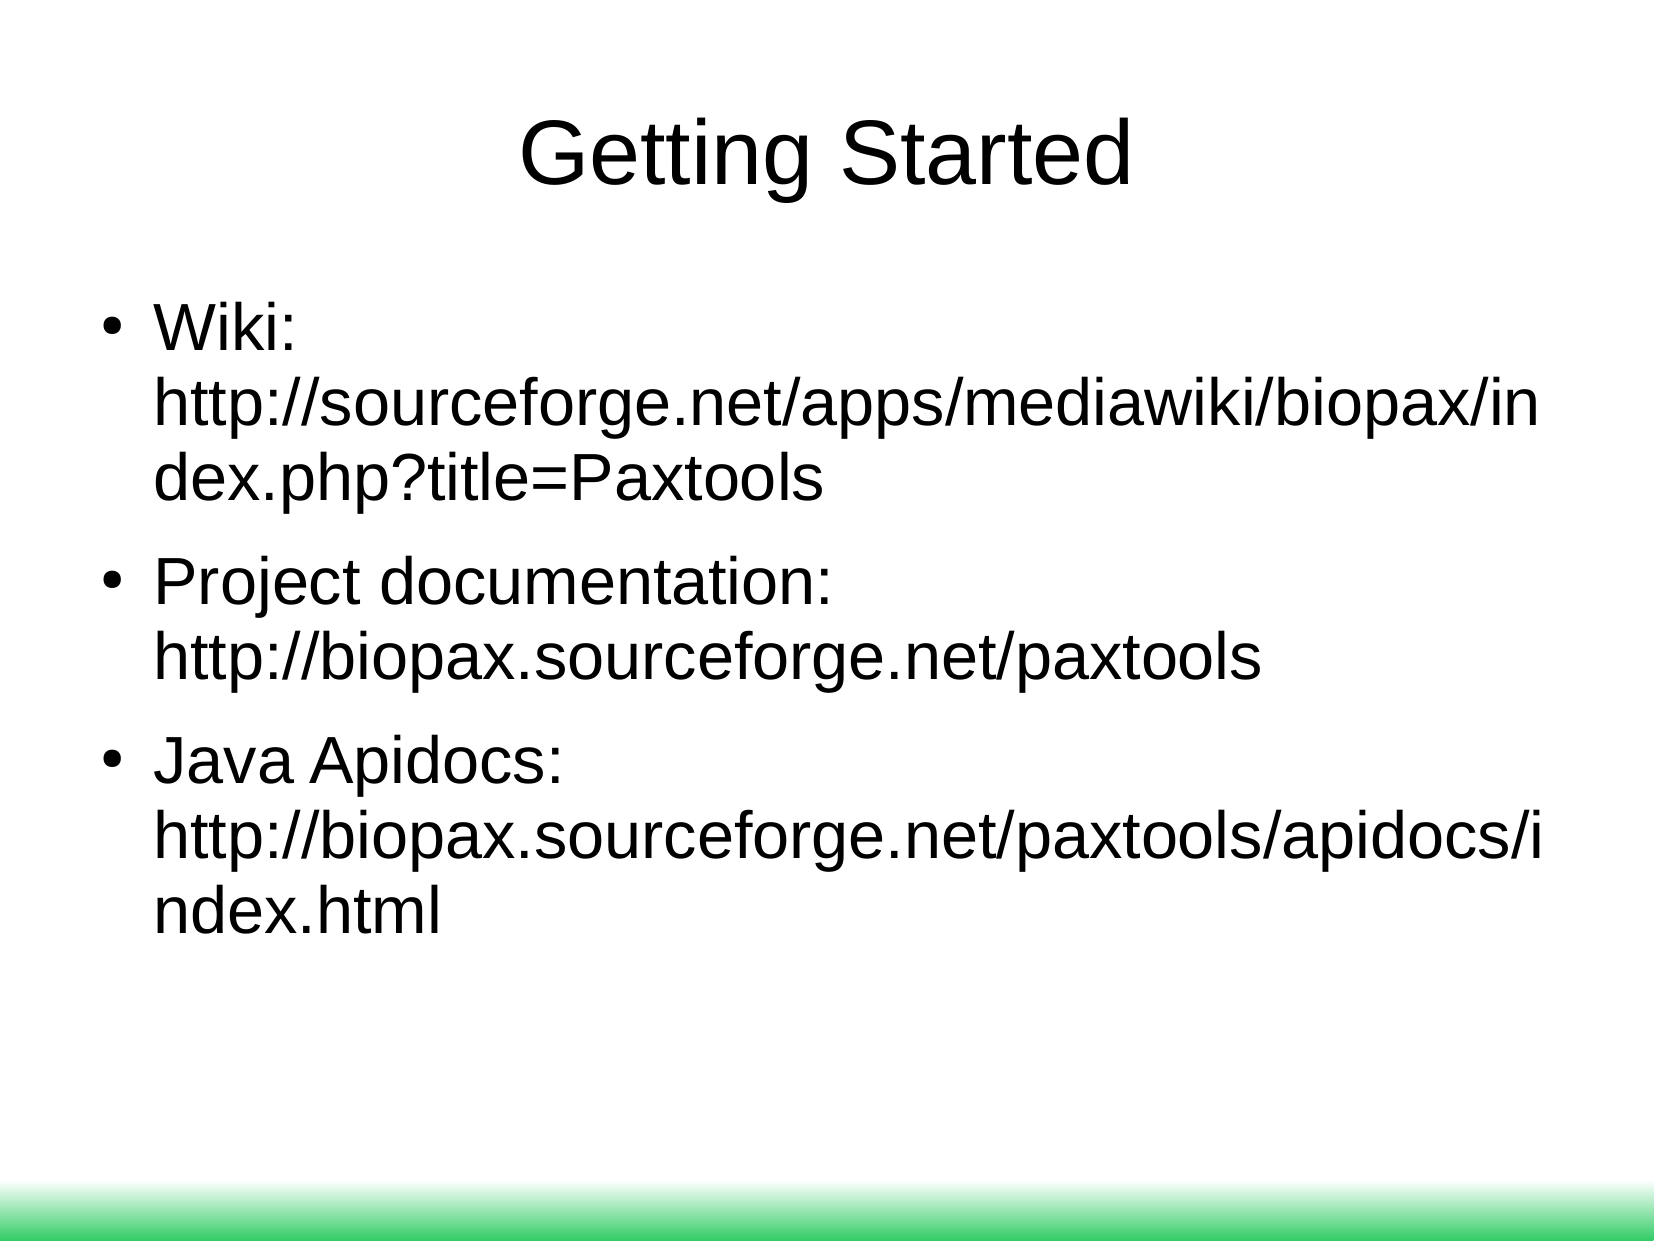

# Getting Started
Wiki: http://sourceforge.net/apps/mediawiki/biopax/index.php?title=Paxtools
Project documentation: http://biopax.sourceforge.net/paxtools
Java Apidocs: http://biopax.sourceforge.net/paxtools/apidocs/index.html